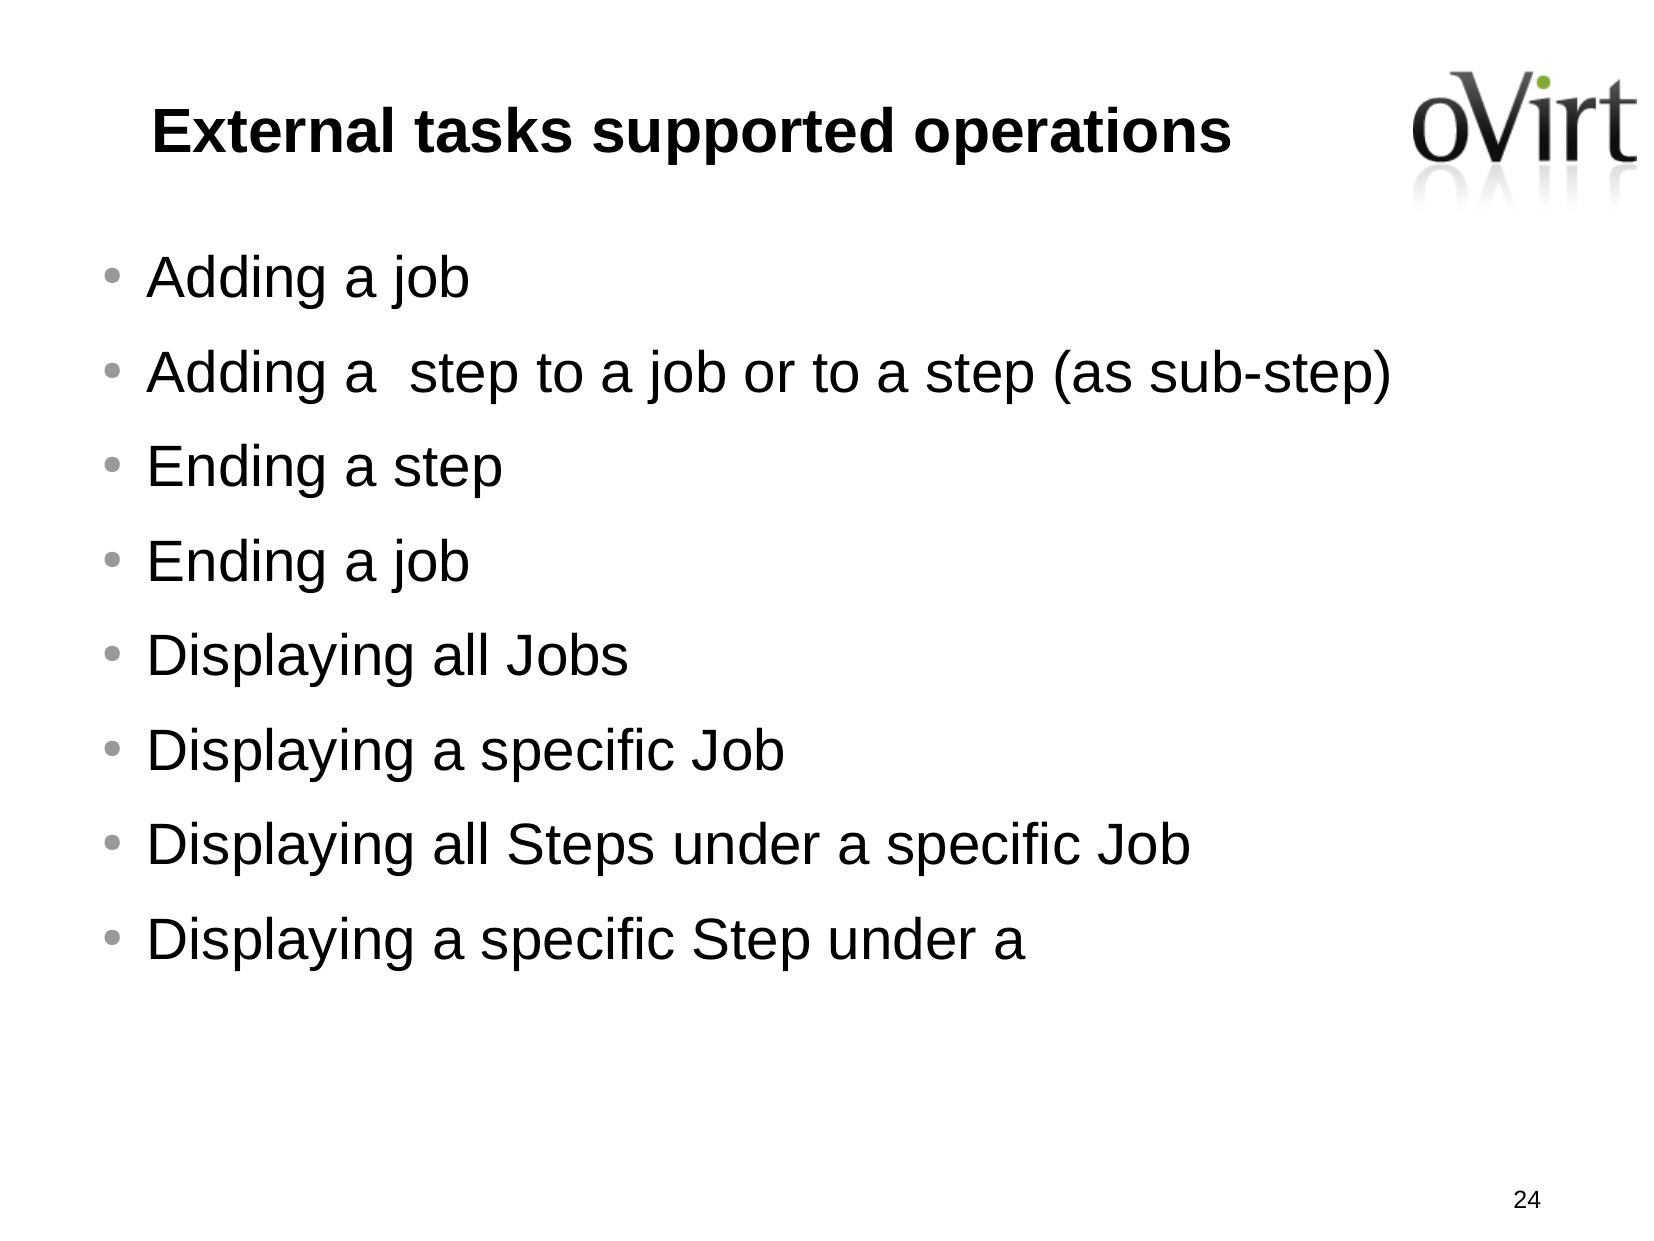

# External tasks supported operations
Adding a job
Adding a step to a job or to a step (as sub-step)
Ending a step
Ending a job
Displaying all Jobs
Displaying a specific Job
Displaying all Steps under a specific Job
Displaying a specific Step under a